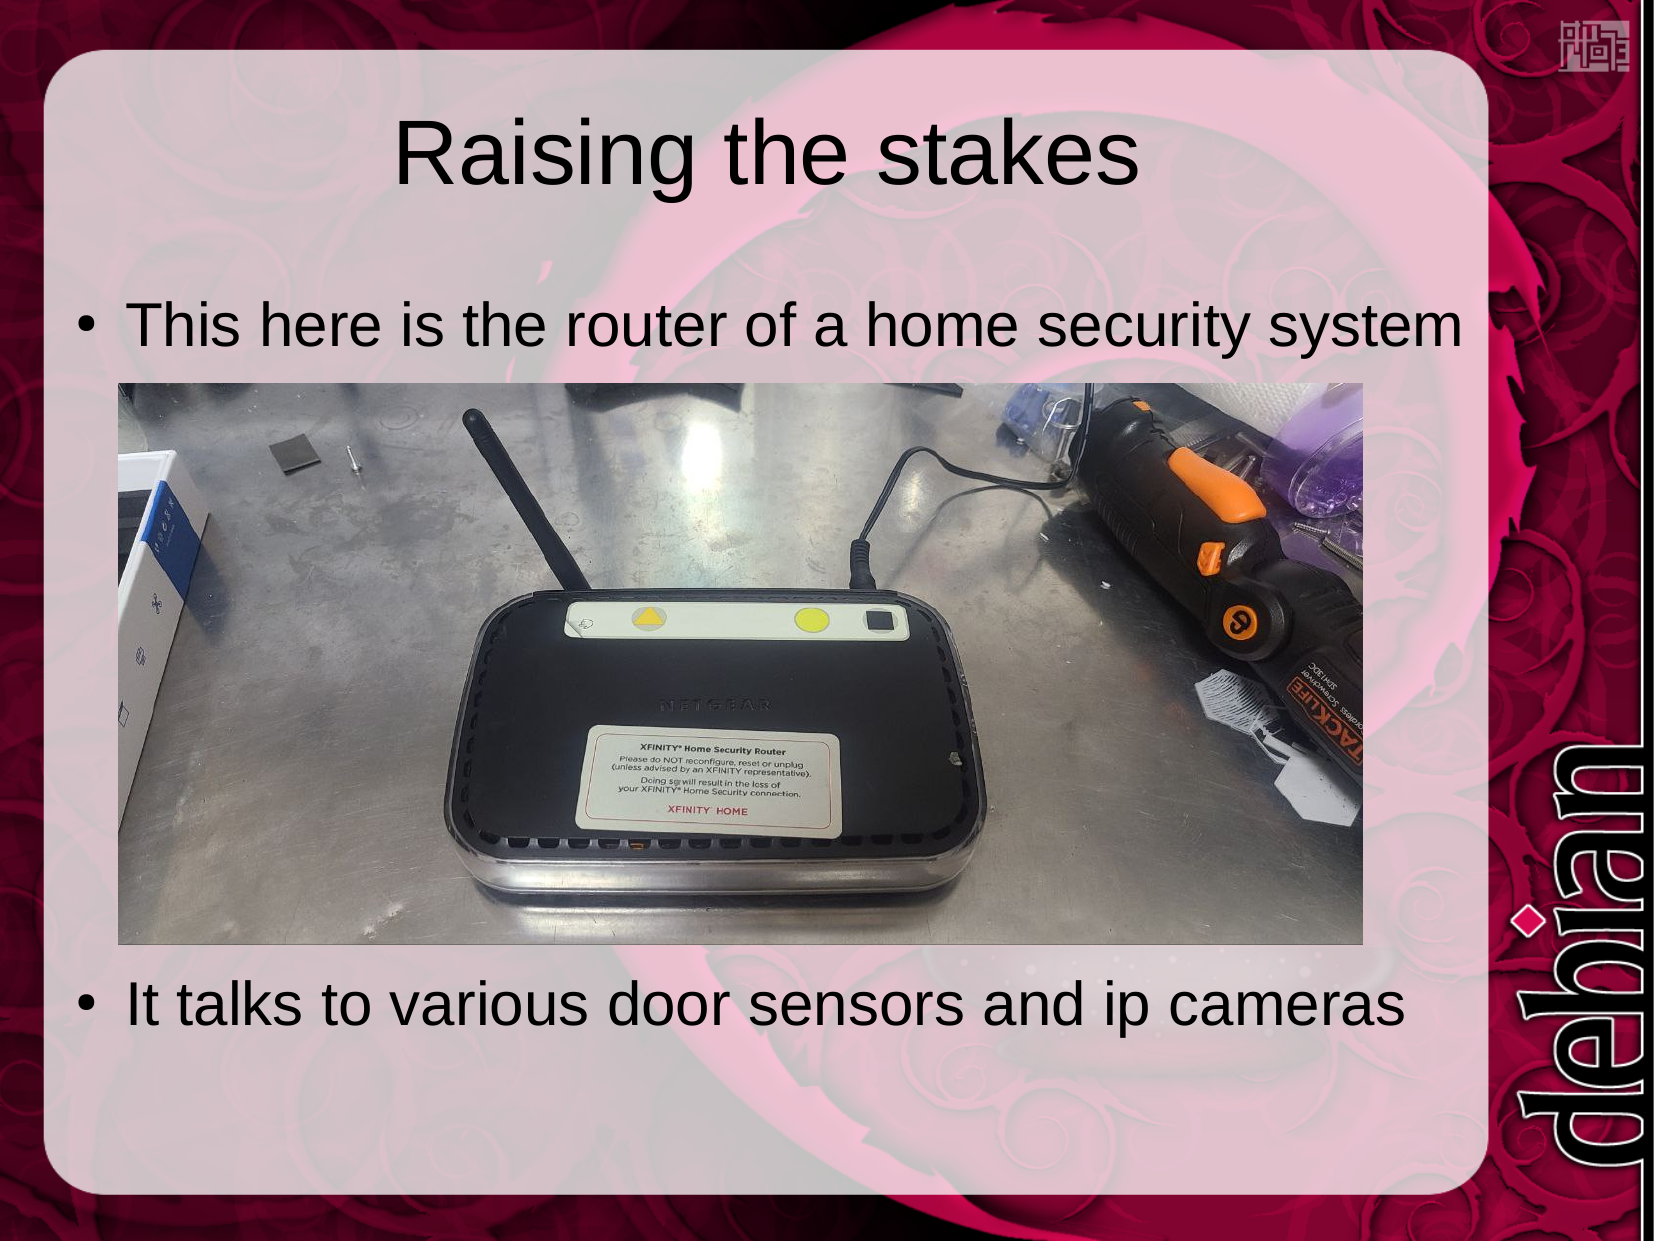

# Raising the stakes
This here is the router of a home security system
It talks to various door sensors and ip cameras